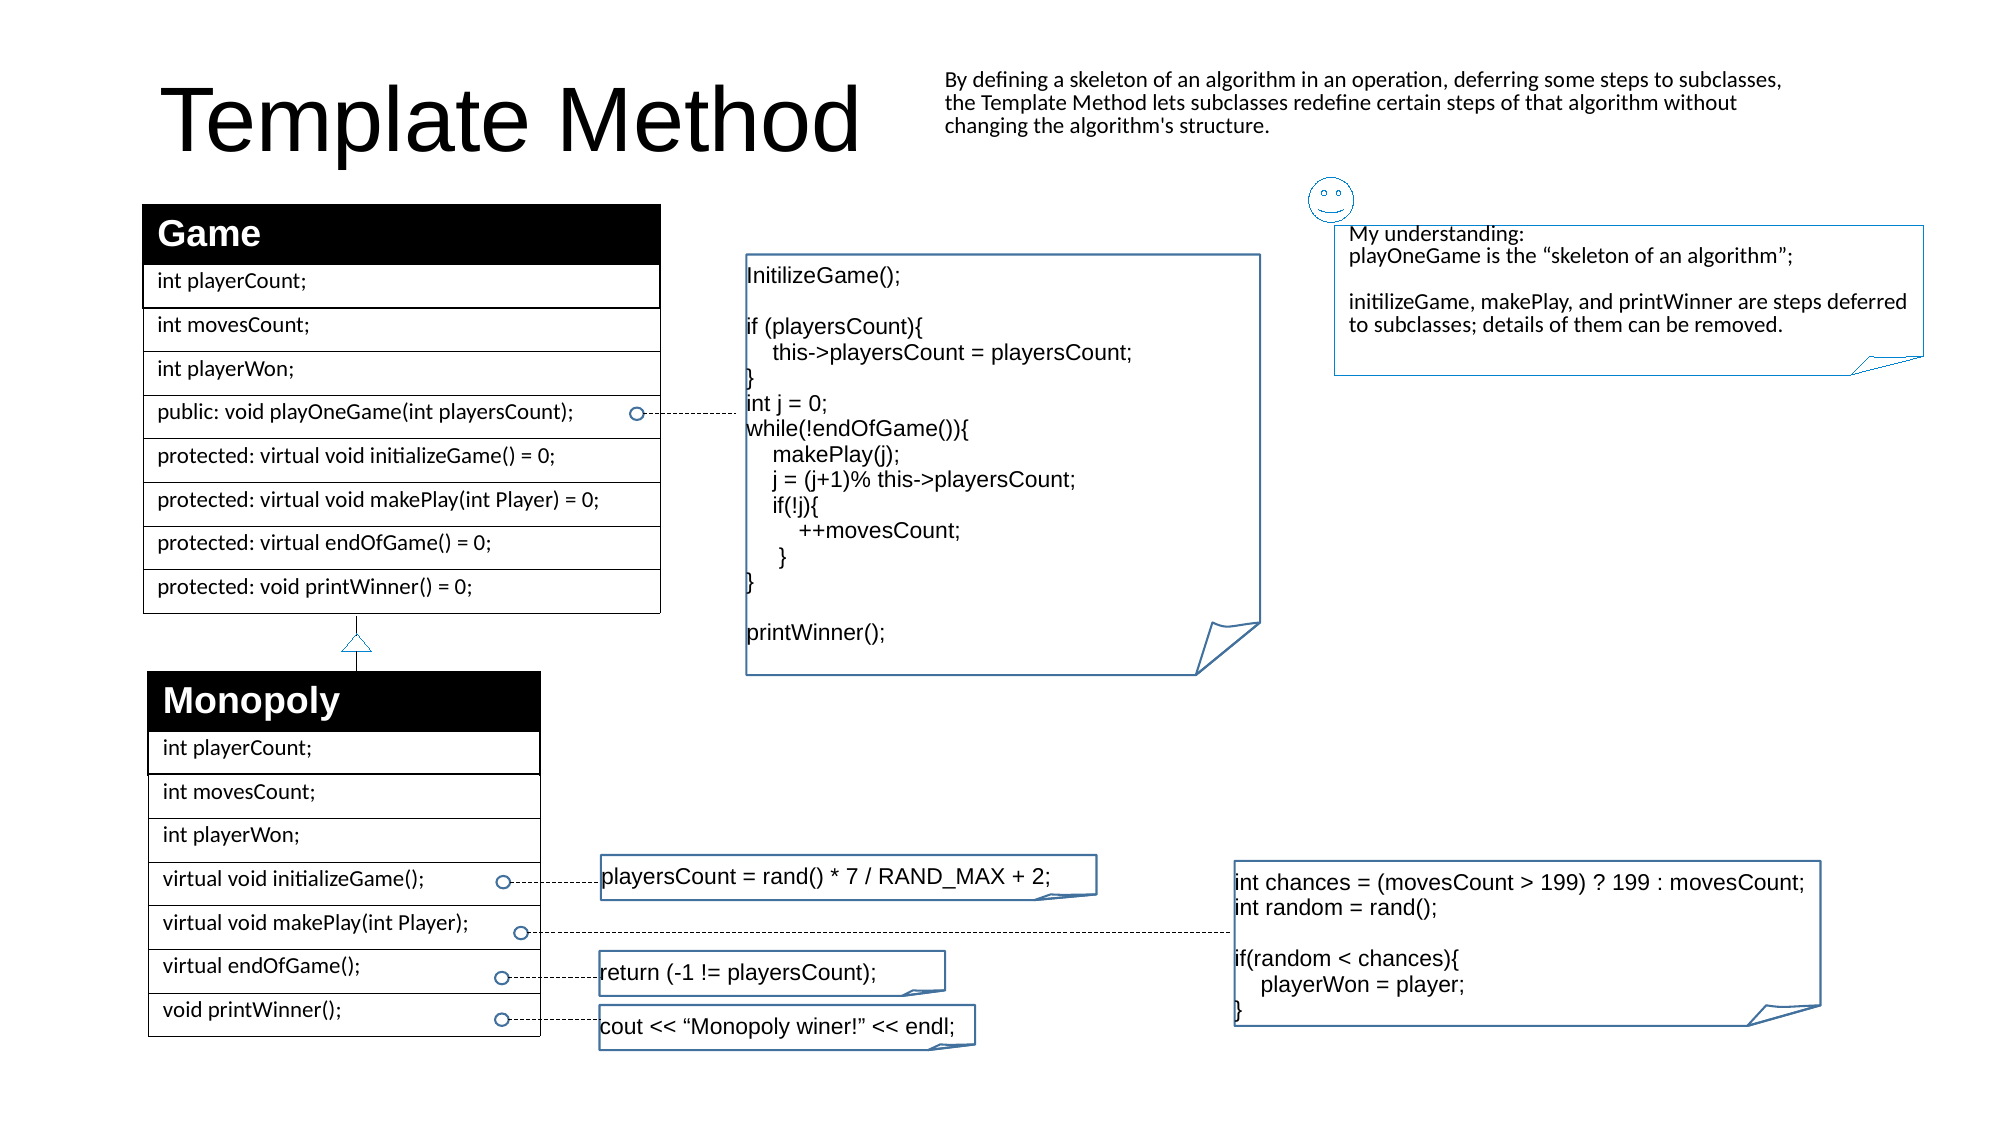

# Template Method
By defining a skeleton of an algorithm in an operation, deferring some steps to subclasses, the Template Method lets subclasses redefine certain steps of that algorithm without changing the algorithm's structure.
| Game |
| --- |
| int playerCount; |
| int movesCount; |
| int playerWon; |
| public: void playOneGame(int playersCount); |
| protected: virtual void initializeGame() = 0; |
| protected: virtual void makePlay(int Player) = 0; |
| protected: virtual endOfGame() = 0; |
| protected: void printWinner() = 0; |
My understanding:
playOneGame is the “skeleton of an algorithm”;
initilizeGame, makePlay, and printWinner are steps deferred to subclasses; details of them can be removed.
InitilizeGame();
if (playersCount){
 this->playersCount = playersCount;
}
int j = 0;
while(!endOfGame()){
 makePlay(j);
 j = (j+1)% this->playersCount;
 if(!j){
 ++movesCount;
 }
}
printWinner();
| Monopoly |
| --- |
| int playerCount; |
| int movesCount; |
| int playerWon; |
| virtual void initializeGame(); |
| virtual void makePlay(int Player); |
| virtual endOfGame(); |
| void printWinner(); |
playersCount = rand() * 7 / RAND_MAX + 2;
int chances = (movesCount > 199) ? 199 : movesCount;
int random = rand();
if(random < chances){
 playerWon = player;
}
return (-1 != playersCount);
cout << “Monopoly winer!” << endl;